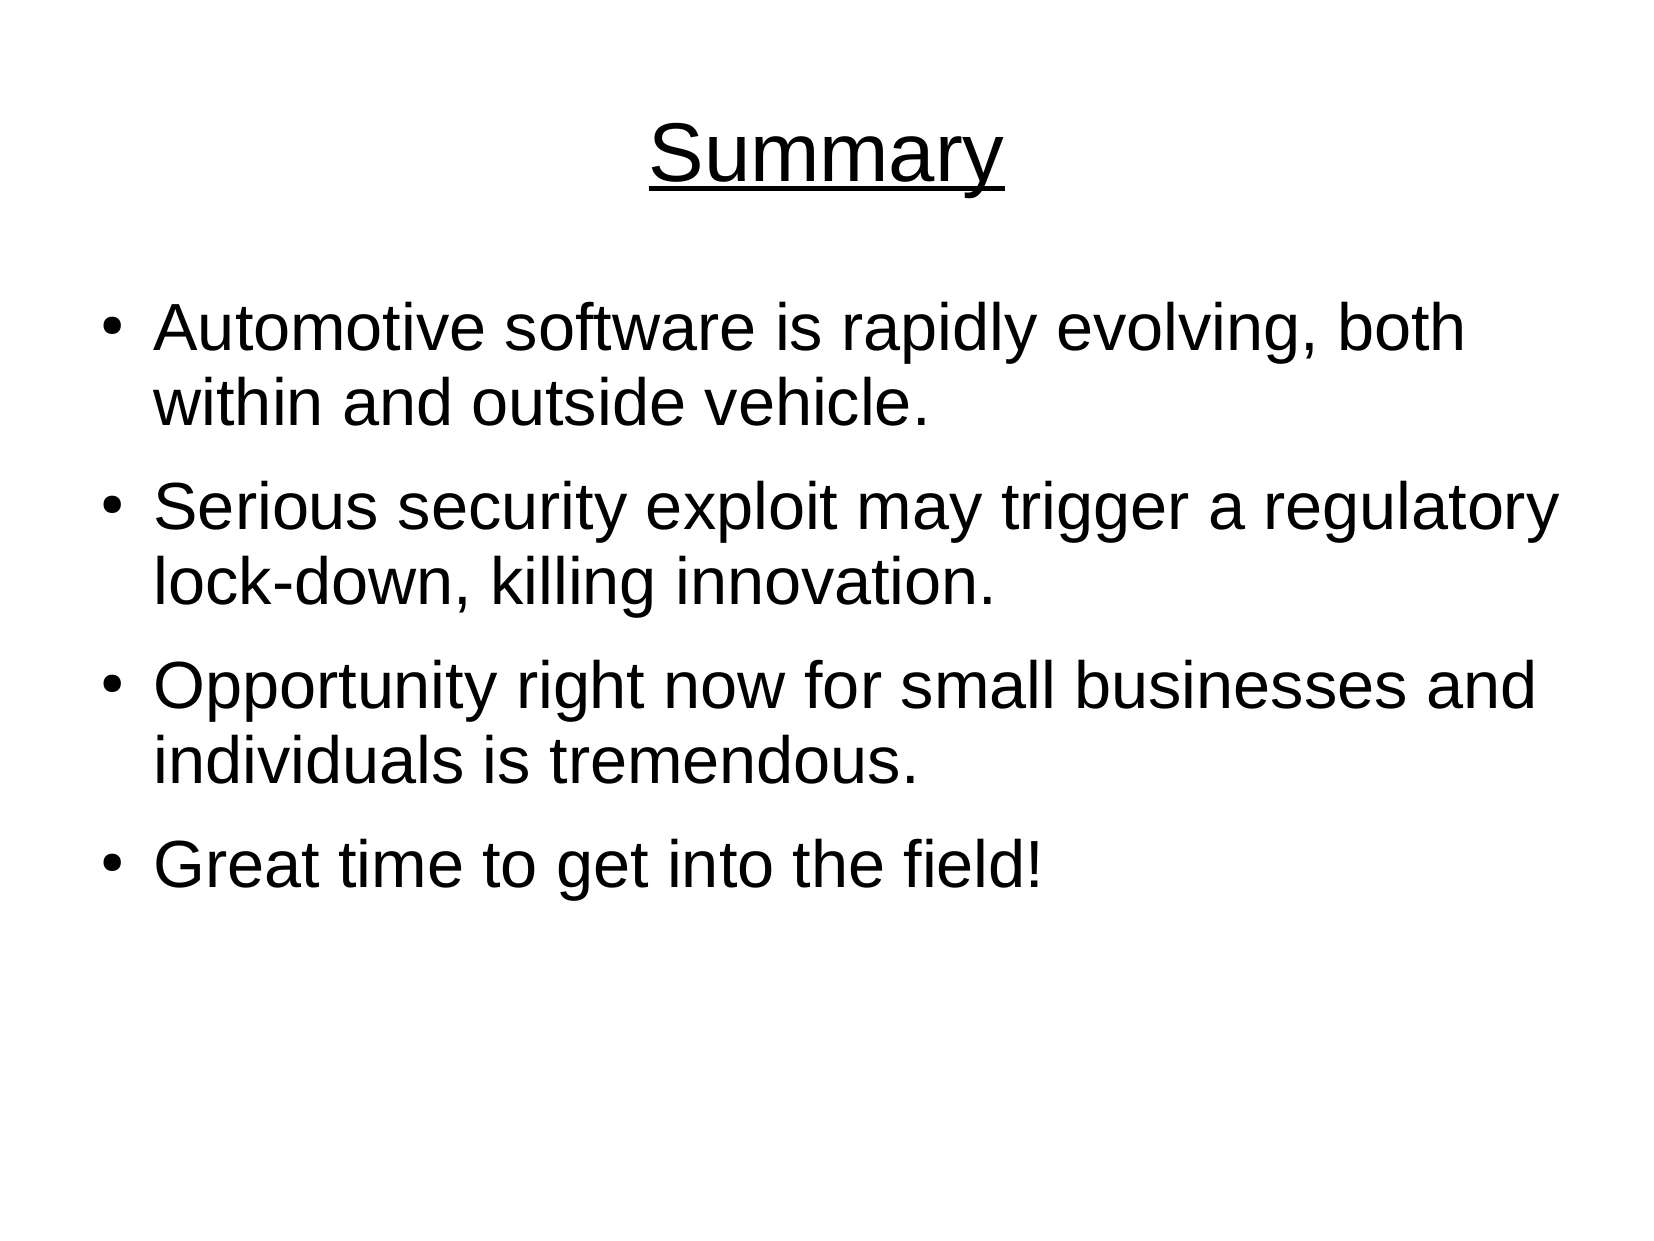

# Summary
Automotive software is rapidly evolving, both within and outside vehicle.
Serious security exploit may trigger a regulatory lock-down, killing innovation.
Opportunity right now for small businesses and individuals is tremendous.
Great time to get into the field!